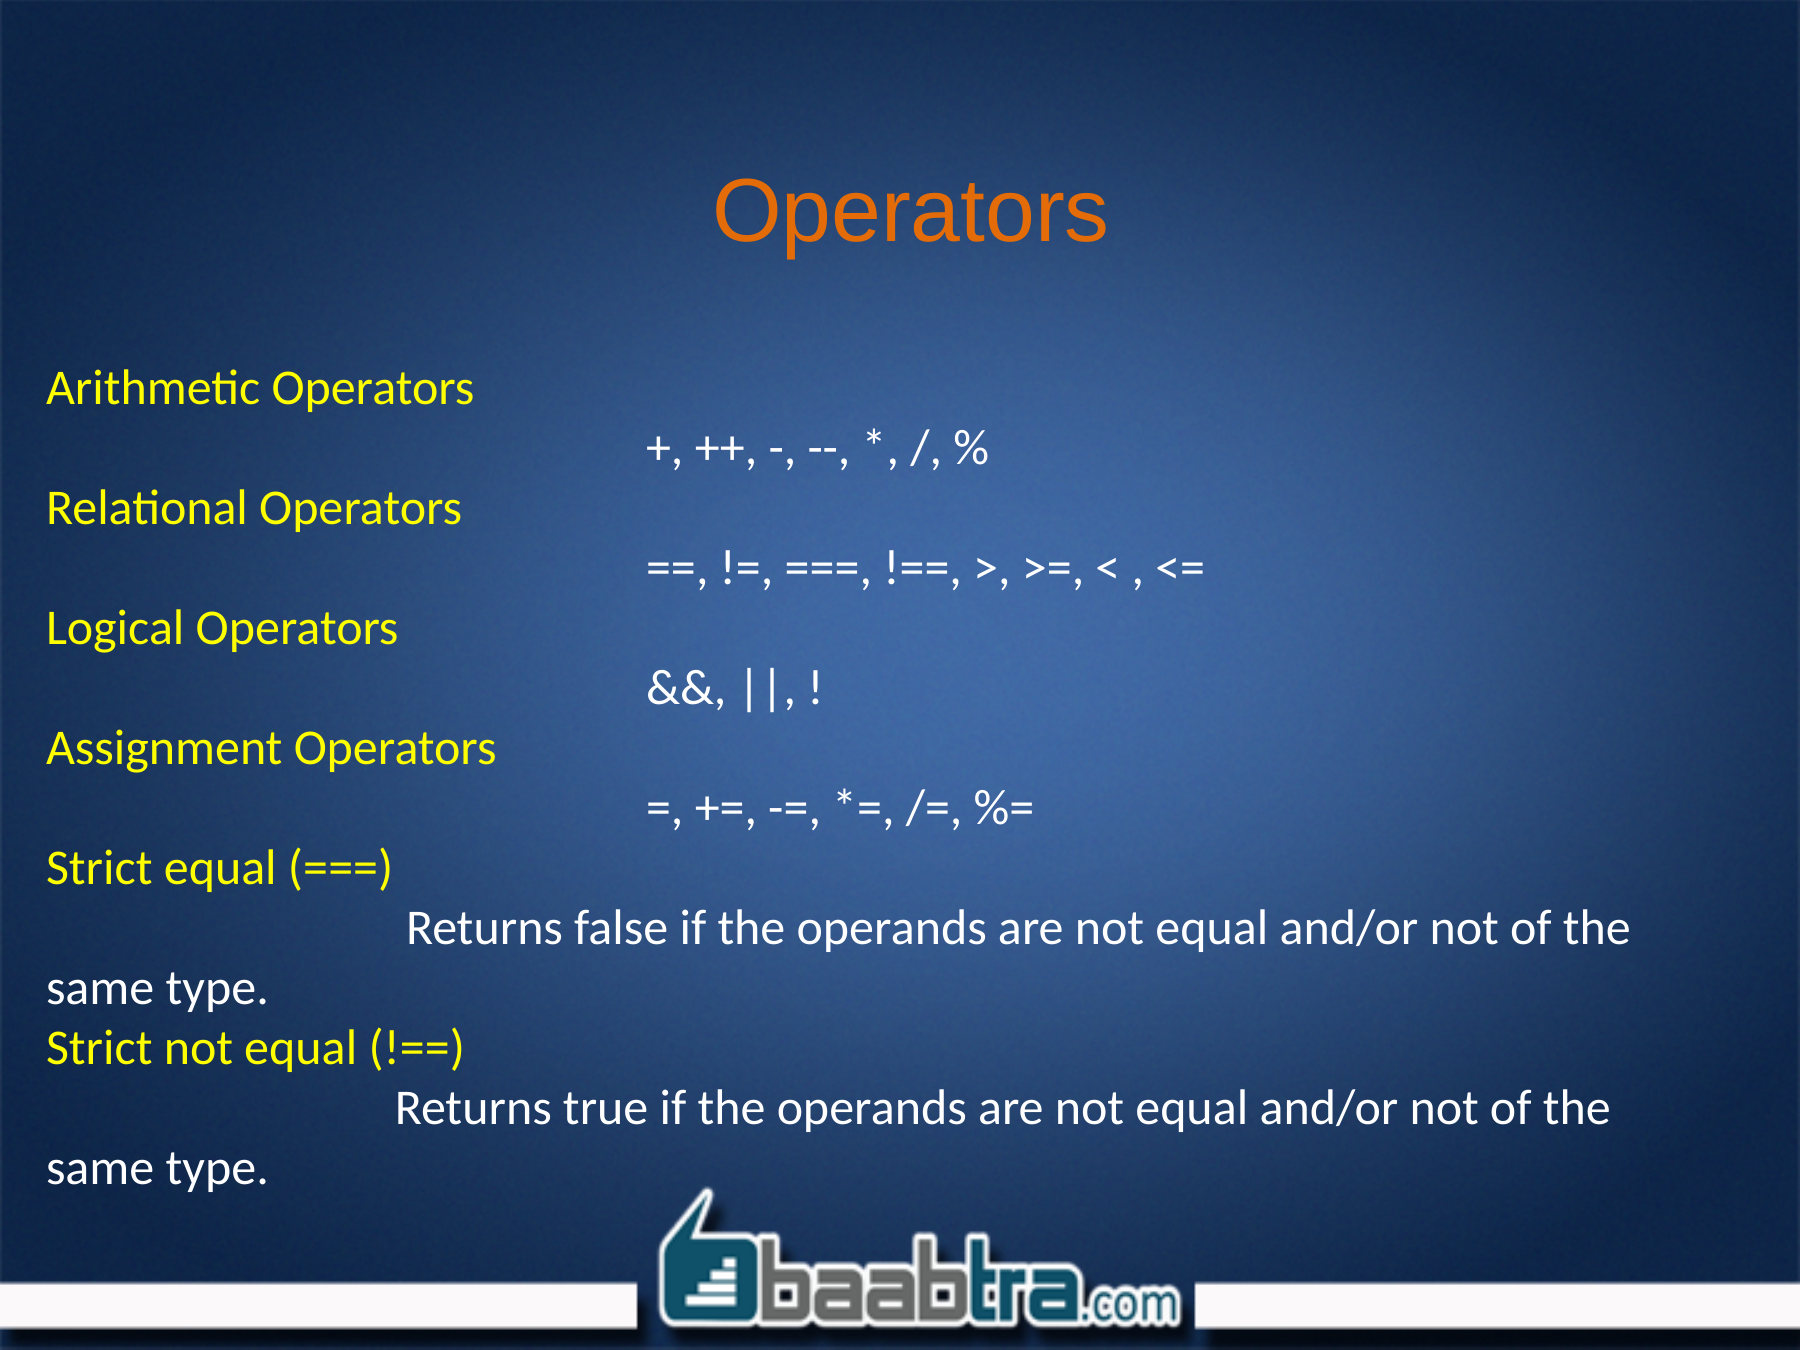

Operators
Arithmetic Operators
 								+, ++, -, --, *, /, %
Relational Operators
==, !=, ===, !==, >, >=, < , <=
Logical Operators
&&, ||, !
Assignment Operators
=, +=, -=, *=, /=, %=
Strict equal (===)
 Returns false if the operands are not equal and/or not of the same type.
Strict not equal (!==)
 Returns true if the operands are not equal and/or not of the same type.